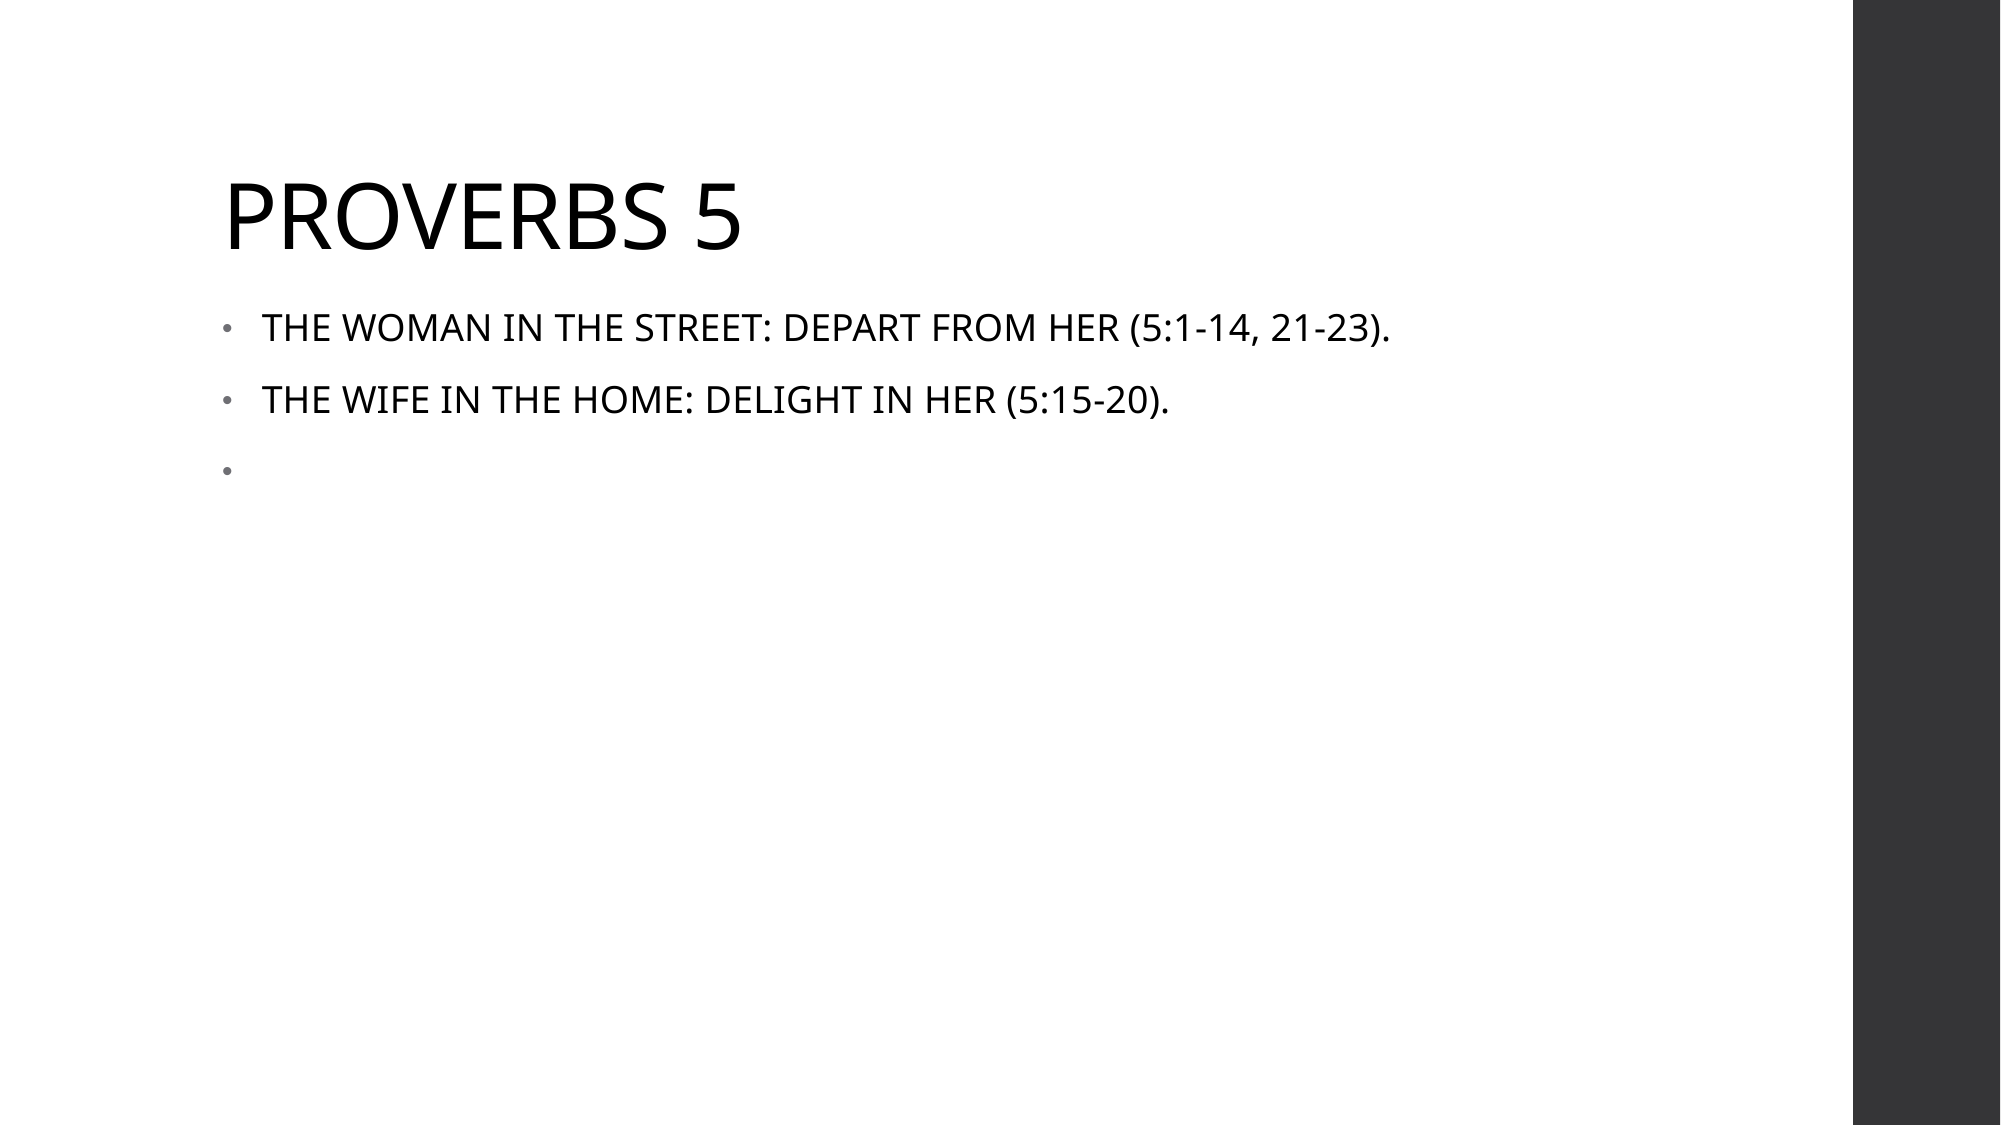

# PROVERBS 5
 THE WOMAN IN THE STREET: DEPART FROM HER (5:1-14, 21-23).
 THE WIFE IN THE HOME: DELIGHT IN HER (5:15-20).